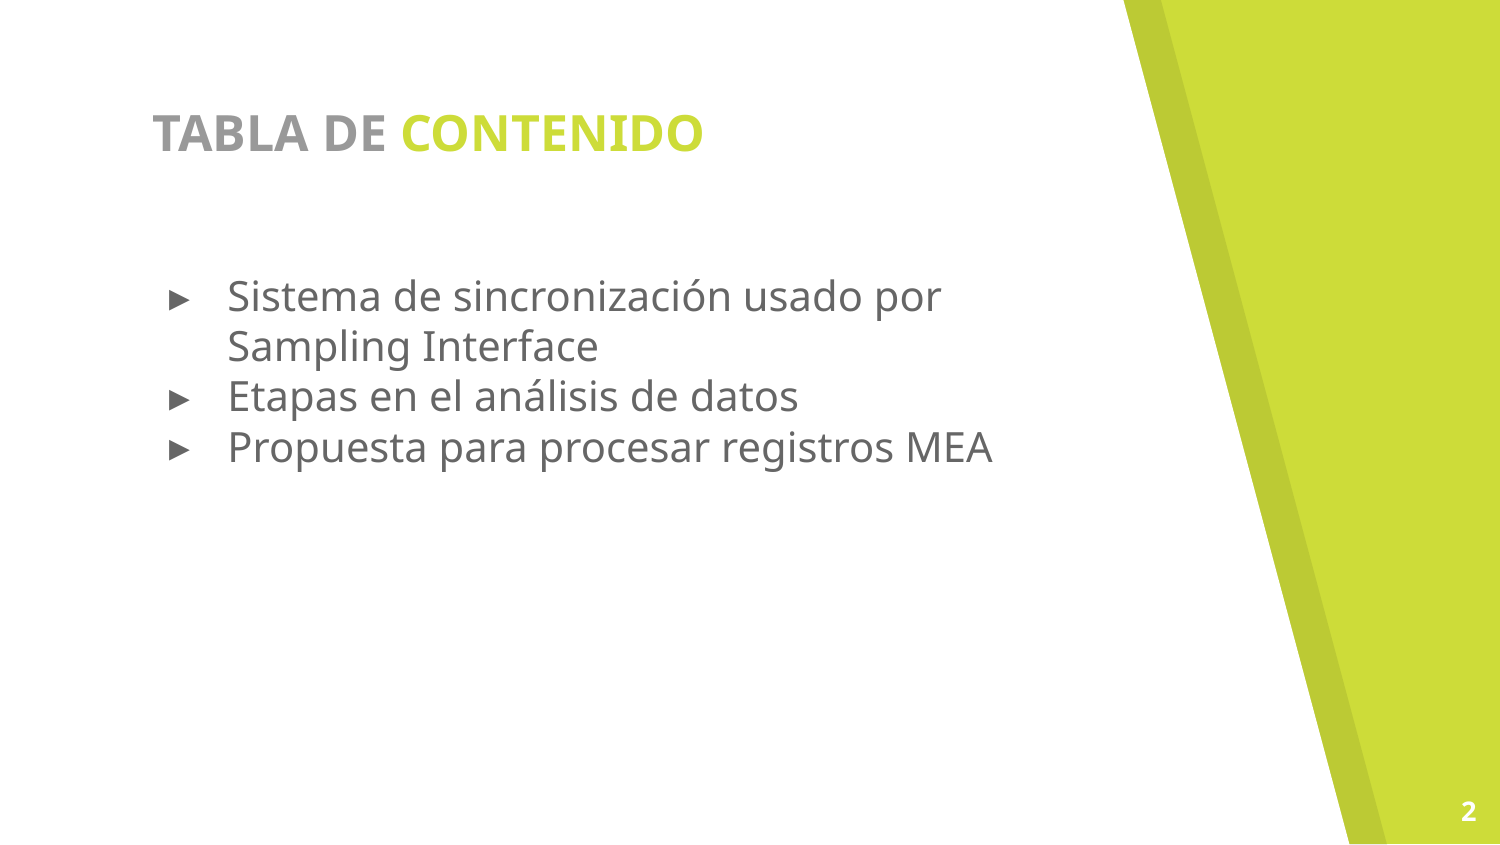

TABLA DE CONTENIDO
# Sistema de sincronización usado por Sampling Interface
Etapas en el análisis de datos
Propuesta para procesar registros MEA